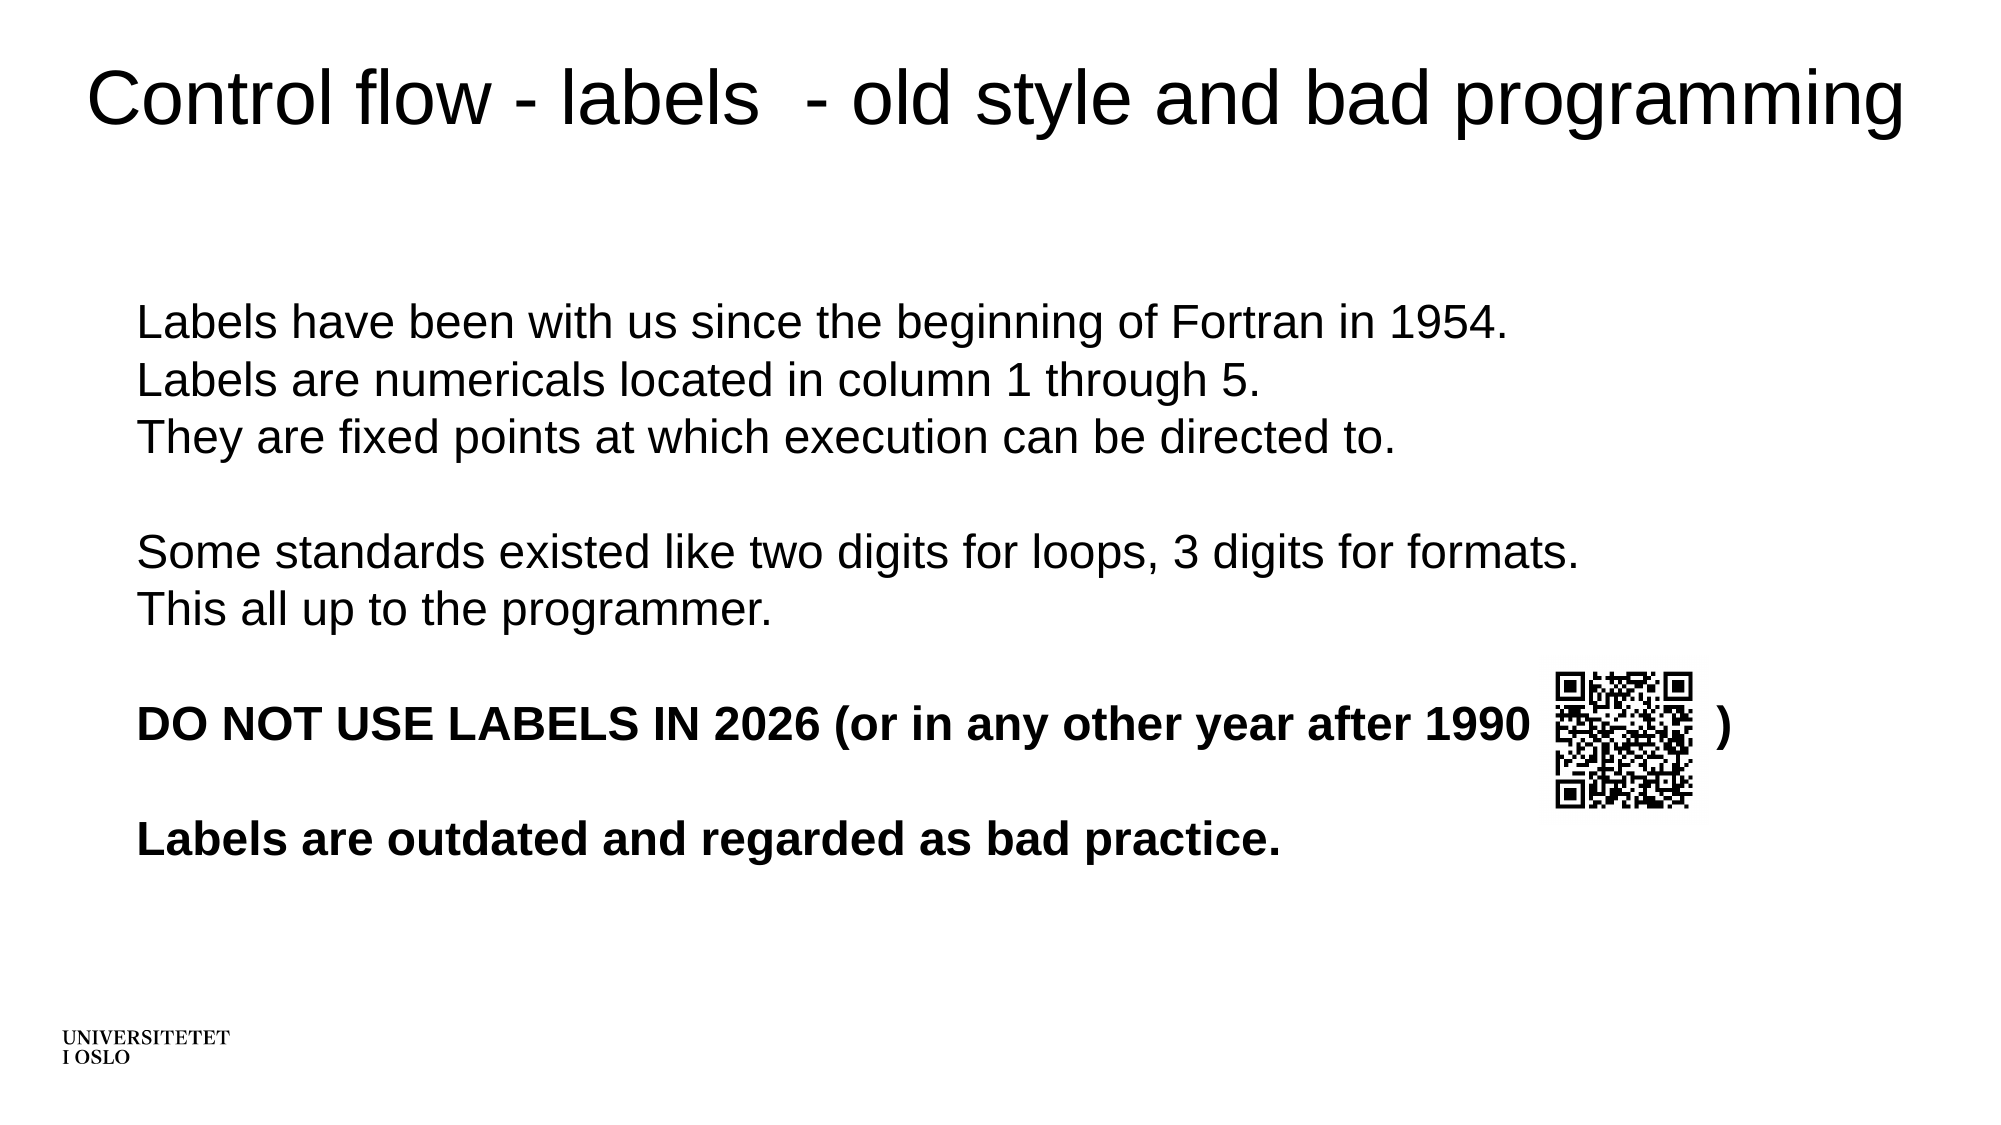

# Control flow - labels - old style and bad programming
Labels have been with us since the beginning of Fortran in 1954.
Labels are numericals located in column 1 through 5.
They are fixed points at which execution can be directed to.
Some standards existed like two digits for loops, 3 digits for formats.
This all up to the programmer.
DO NOT USE LABELS IN 2026 (or in any other year after 1990 )
Labels are outdated and regarded as bad practice.